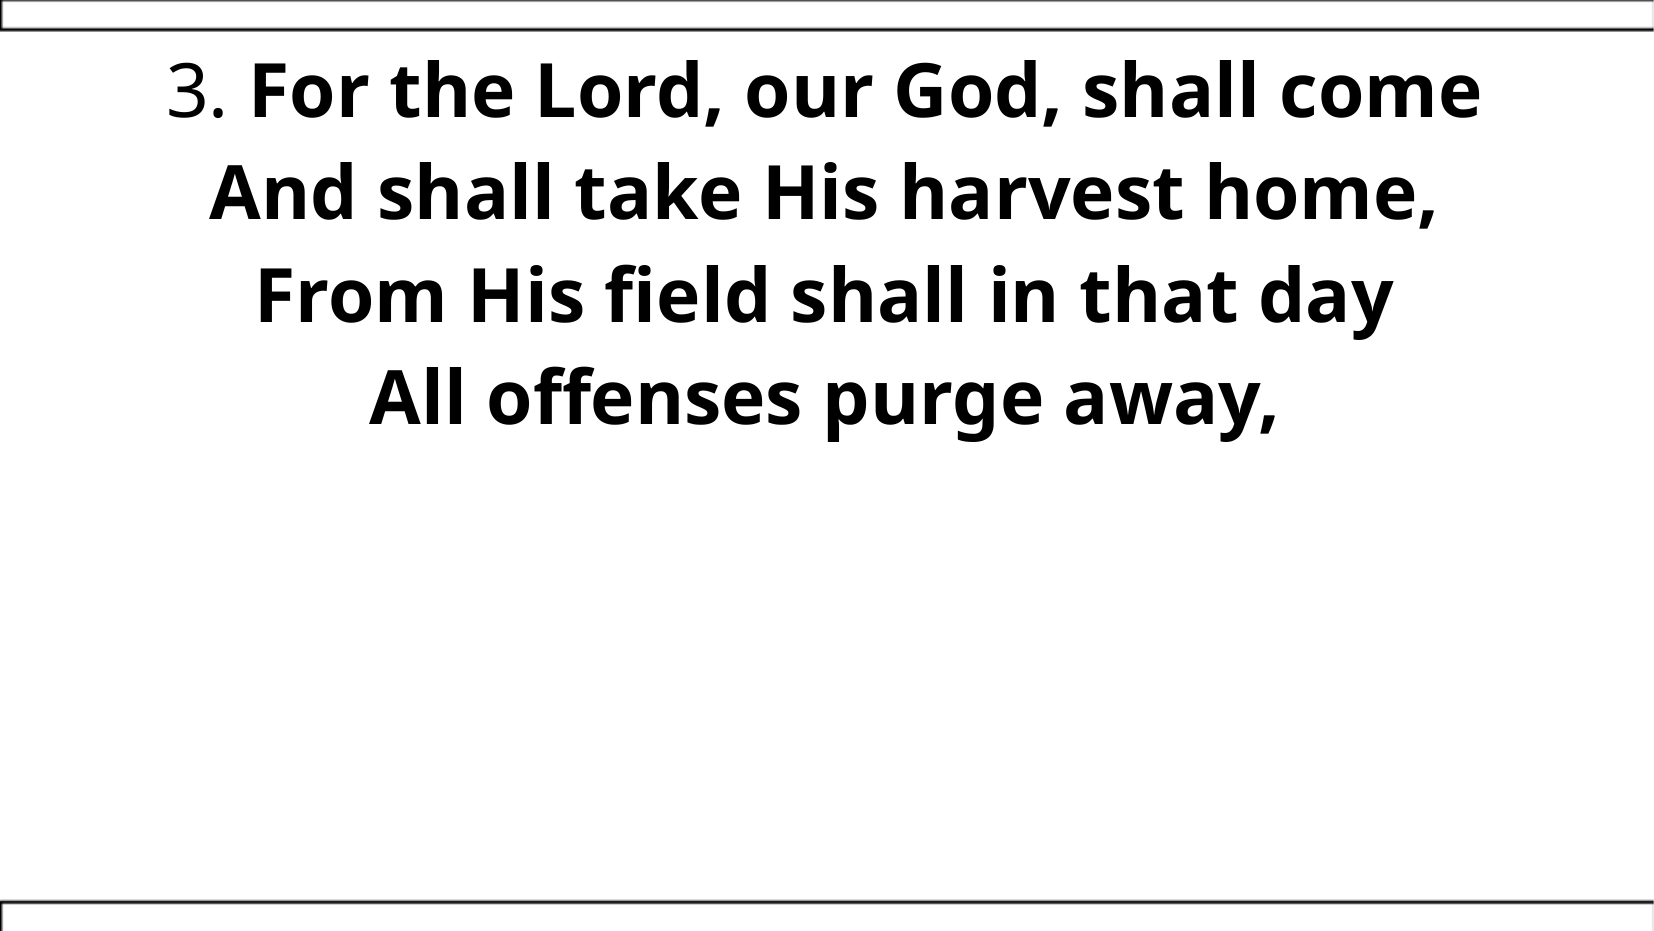

3. For the Lord, our God, shall come
And shall take His harvest home,
From His field shall in that day
All offenses purge away,